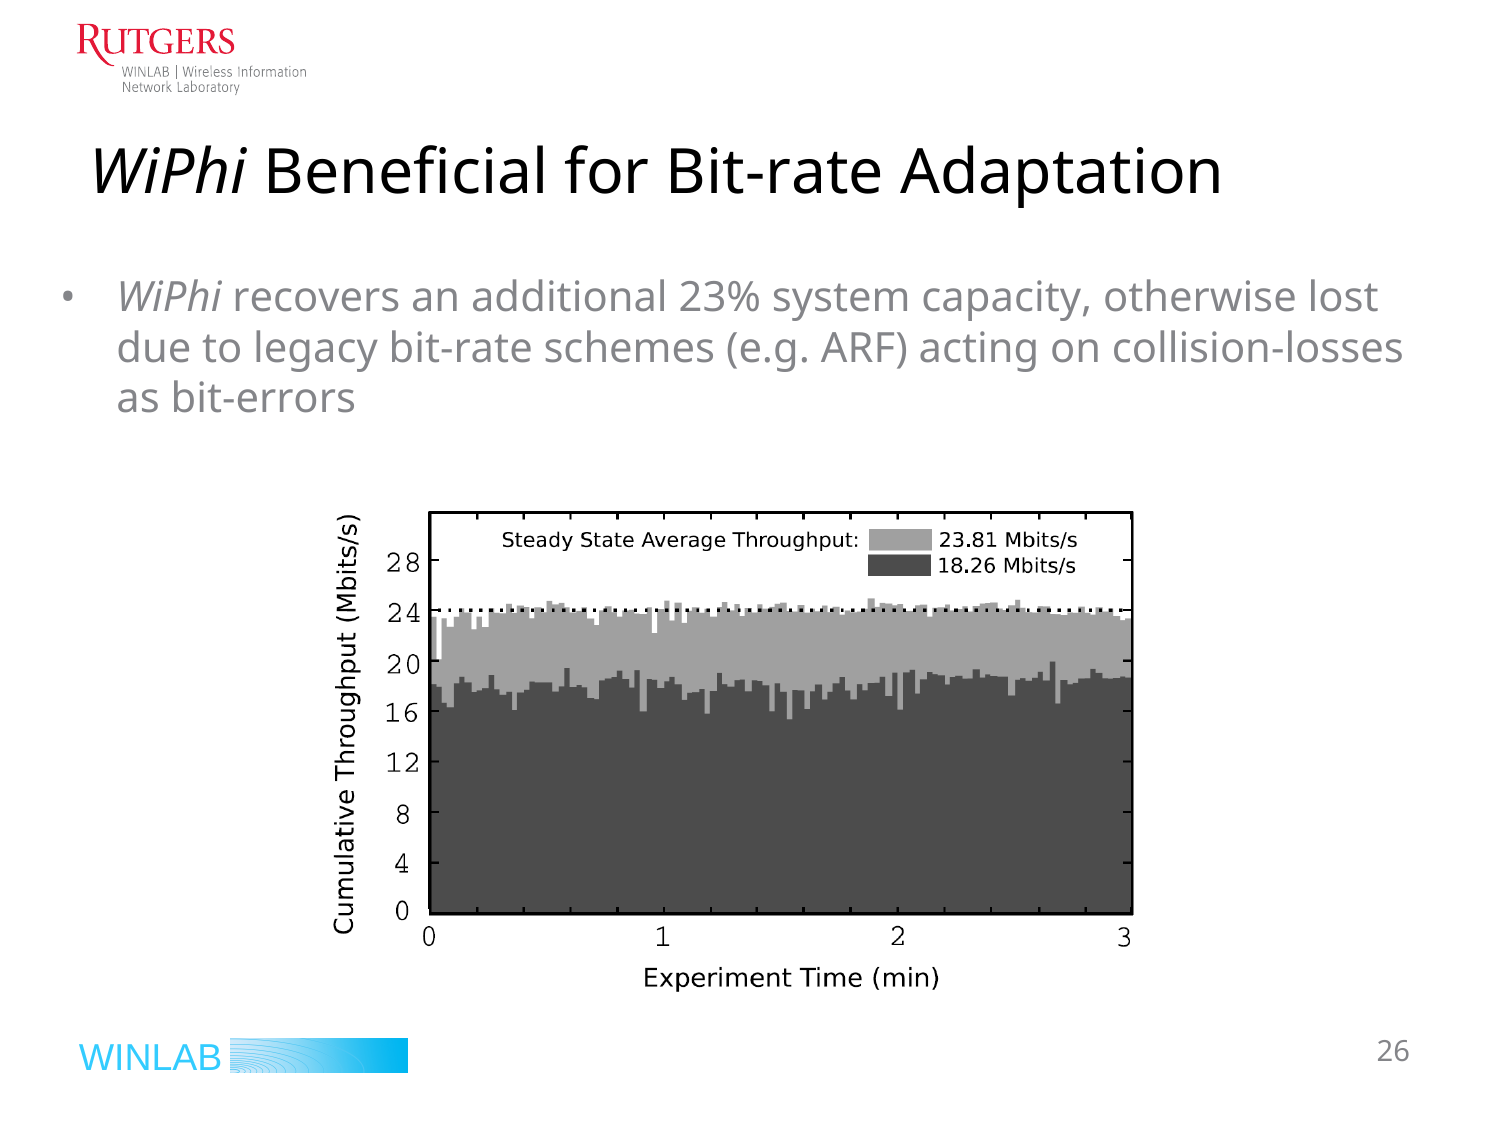

# WiPhi Beneficial for Bit-rate Adaptation
WiPhi recovers an additional 23% system capacity, otherwise lost due to legacy bit-rate schemes (e.g. ARF) acting on collision-losses as bit-errors
26